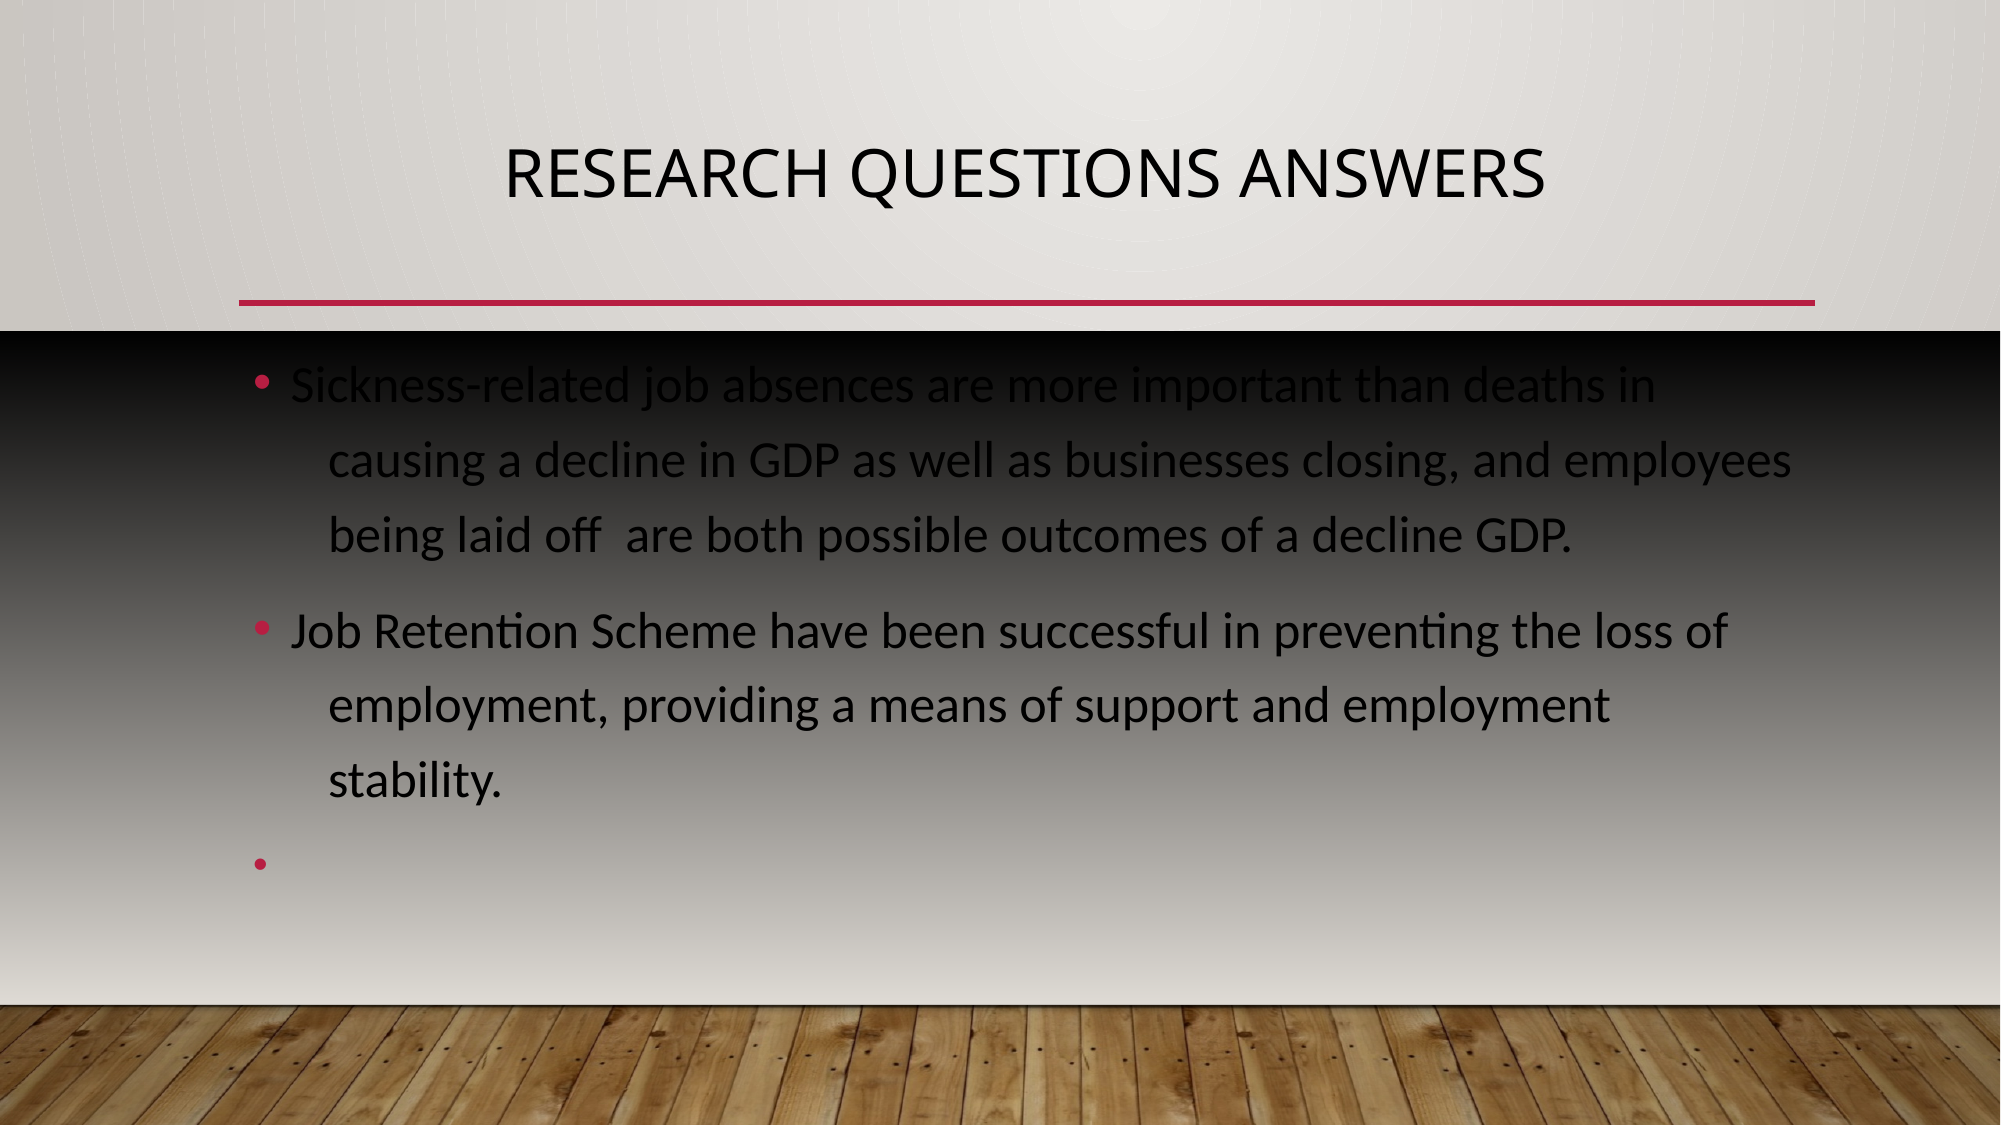

# Research questions answers
Sickness-related job absences are more important than deaths in causing a decline in GDP as well as businesses closing, and employees being laid off are both possible outcomes of a decline GDP.
Job Retention Scheme have been successful in preventing the loss of employment, providing a means of support and employment stability.